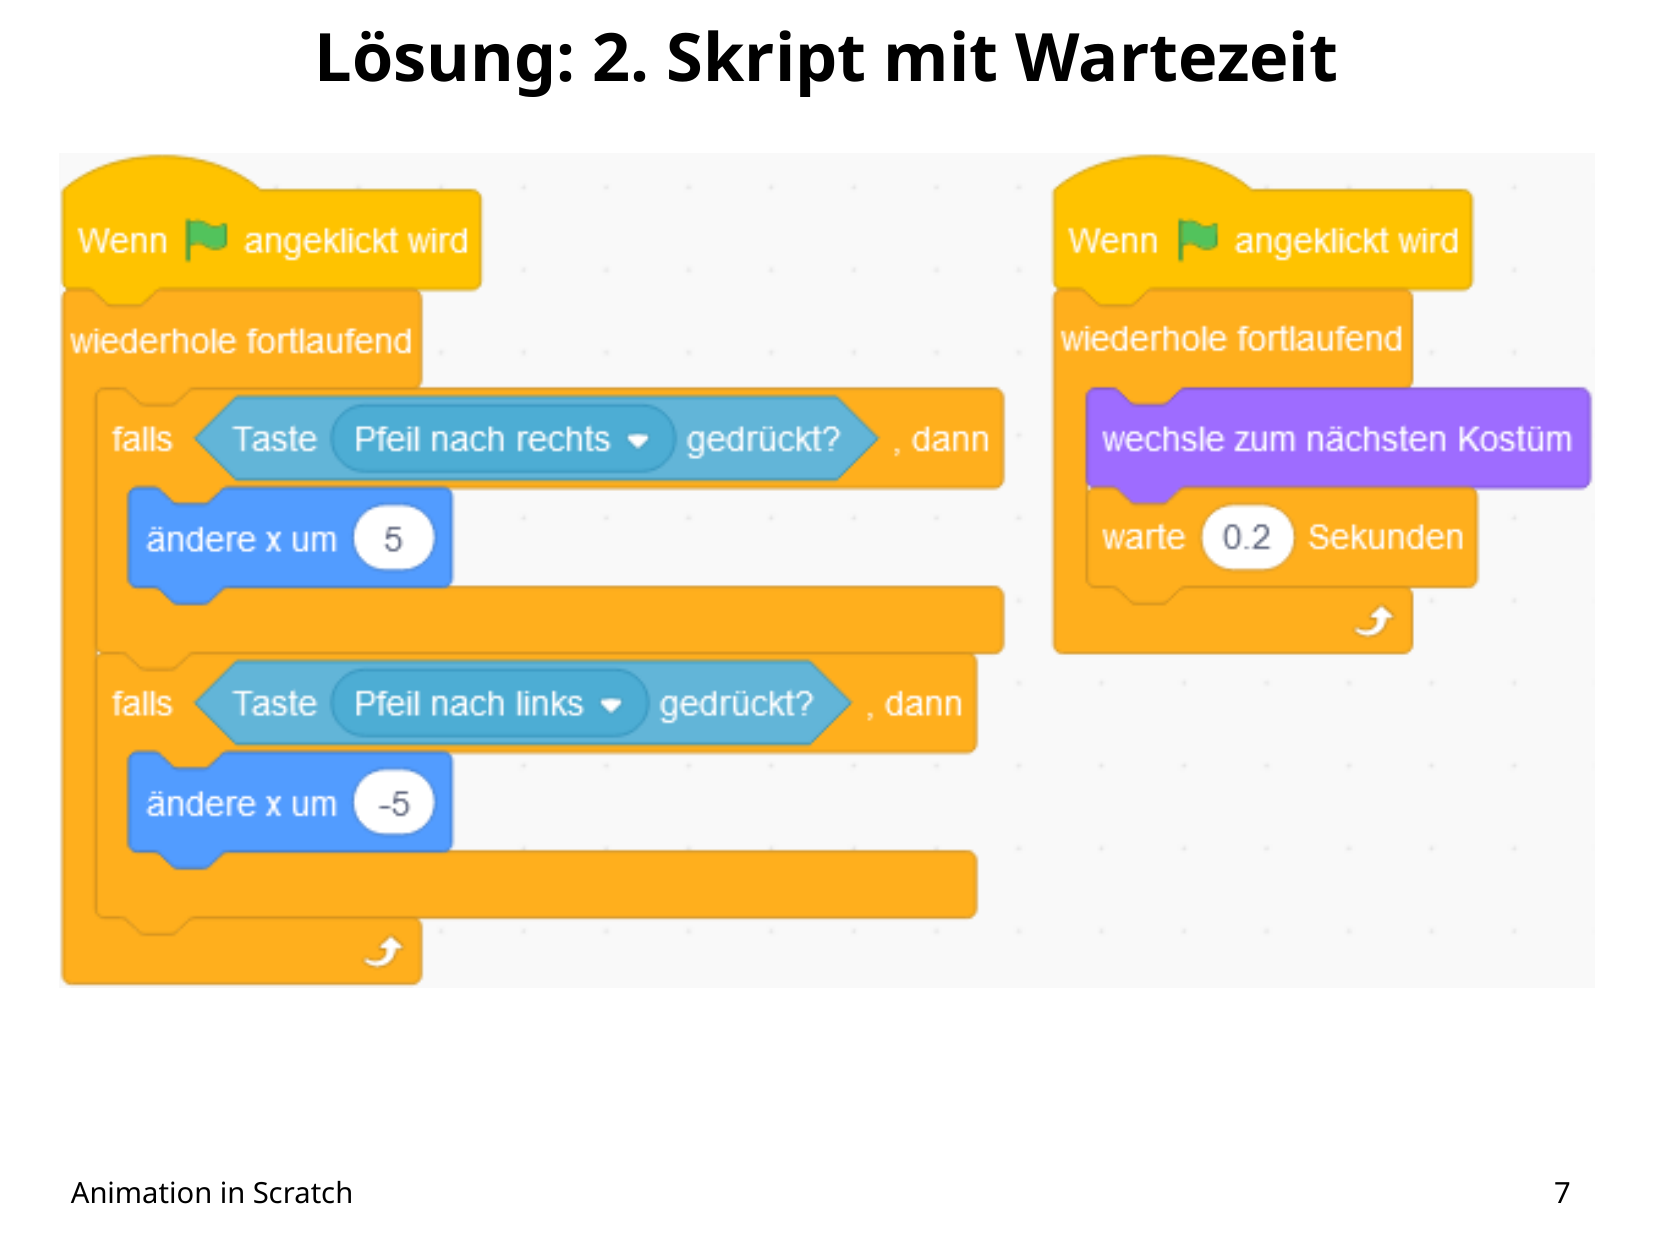

# Lösung: 2. Skript mit Wartezeit
Animation in Scratch
7